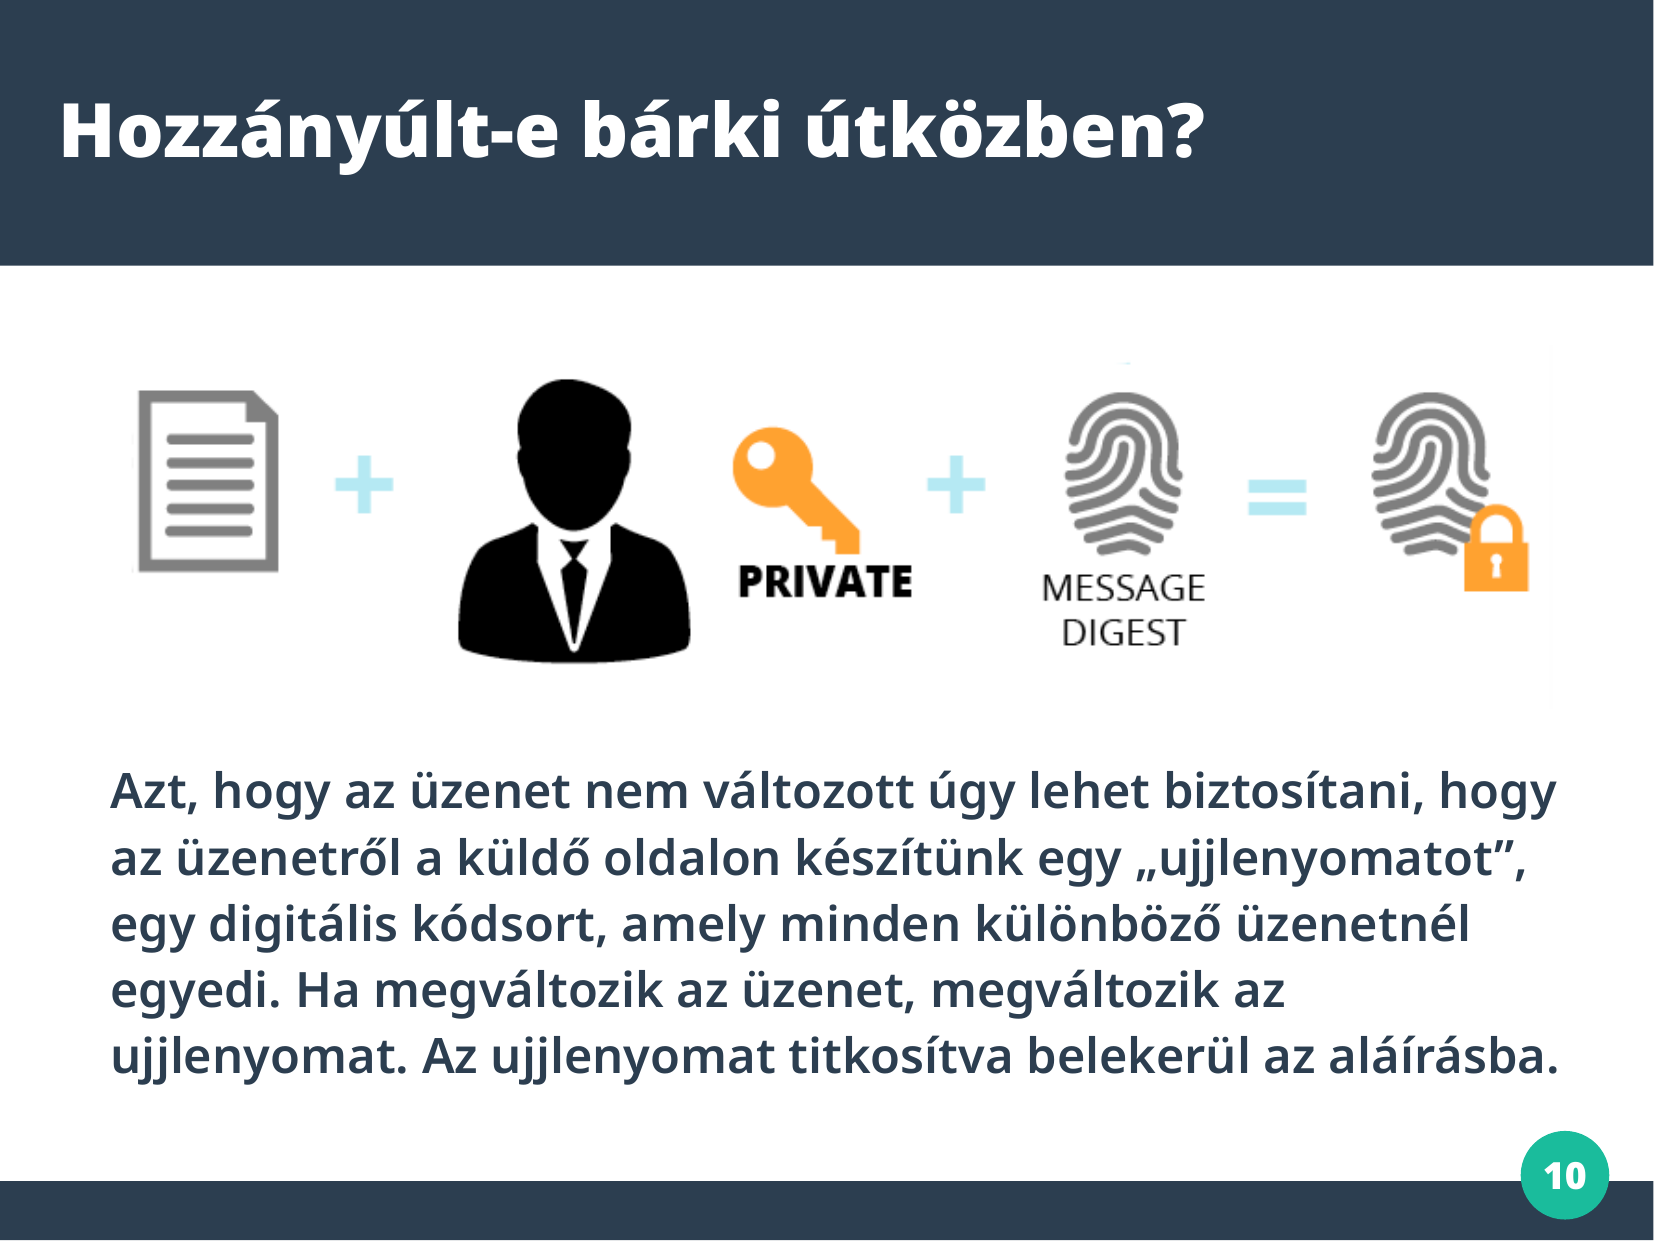

# Hozzányúlt-e bárki útközben?
Azt, hogy az üzenet nem változott úgy lehet biztosítani, hogy az üzenetről a küldő oldalon készítünk egy „ujjlenyomatot”, egy digitális kódsort, amely minden különböző üzenetnél egyedi. Ha megváltozik az üzenet, megváltozik az ujjlenyomat. Az ujjlenyomat titkosítva belekerül az aláírásba.
10